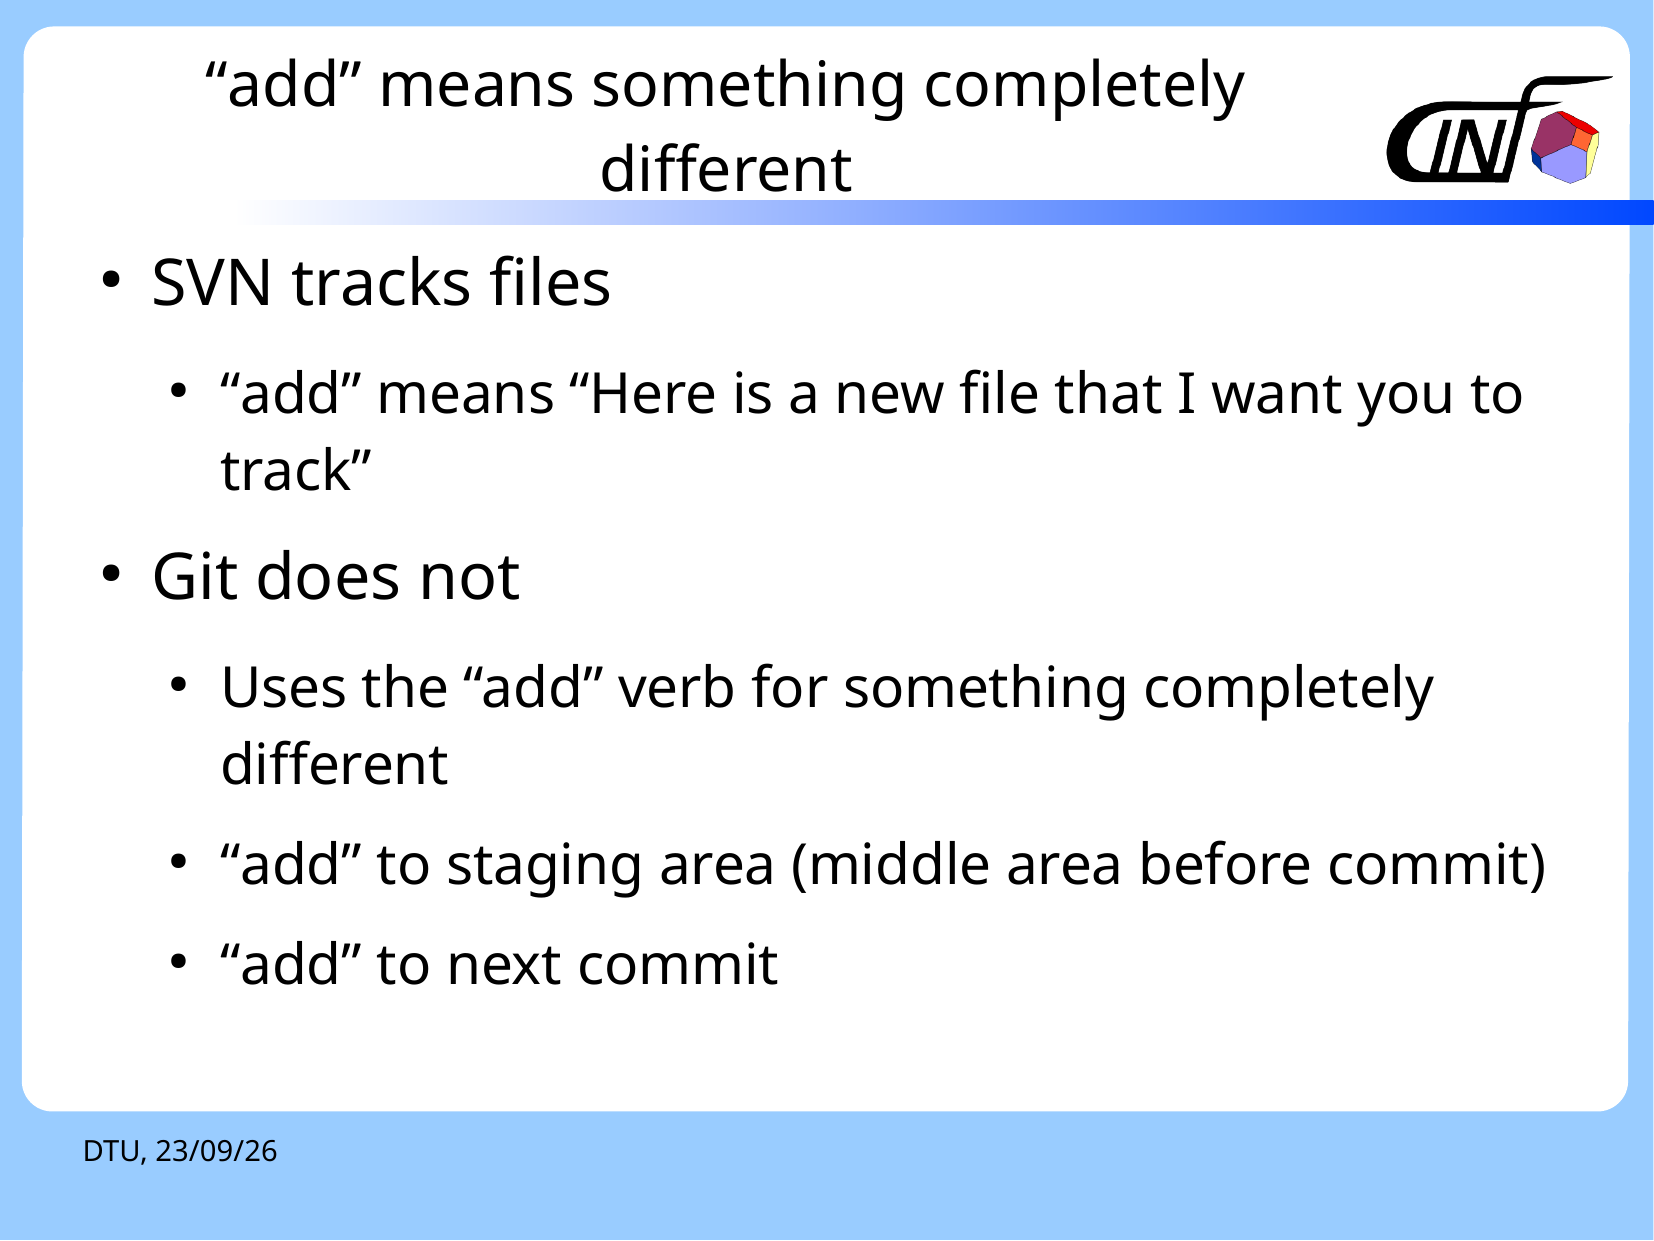

# “add” means something completely different
SVN tracks files
“add” means “Here is a new file that I want you to track”
Git does not
Uses the “add” verb for something completely different
“add” to staging area (middle area before commit)
“add” to next commit